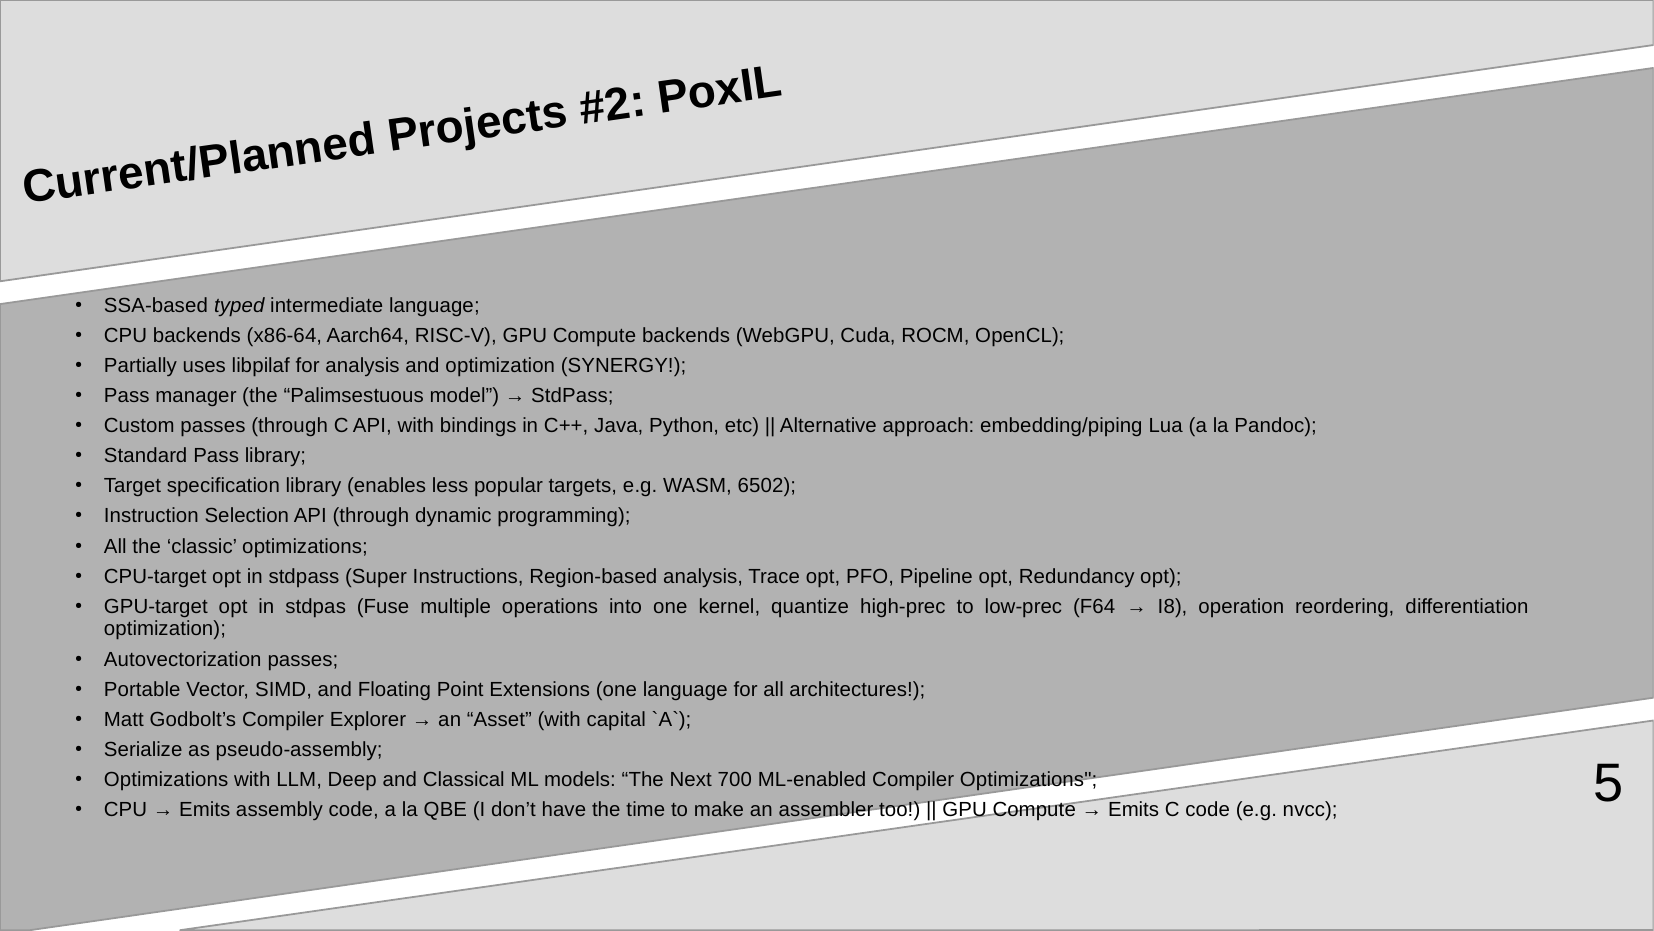

# Current/Planned Projects #2: PoxIL
SSA-based typed intermediate language;
CPU backends (x86-64, Aarch64, RISC-V), GPU Compute backends (WebGPU, Cuda, ROCM, OpenCL);
Partially uses libpilaf for analysis and optimization (SYNERGY!);
Pass manager (the “Palimsestuous model”) → StdPass;
Custom passes (through C API, with bindings in C++, Java, Python, etc) || Alternative approach: embedding/piping Lua (a la Pandoc);
Standard Pass library;
Target specification library (enables less popular targets, e.g. WASM, 6502);
Instruction Selection API (through dynamic programming);
All the ‘classic’ optimizations;
CPU-target opt in stdpass (Super Instructions, Region-based analysis, Trace opt, PFO, Pipeline opt, Redundancy opt);
GPU-target opt in stdpas (Fuse multiple operations into one kernel, quantize high-prec to low-prec (F64 → I8), operation reordering, differentiation optimization);
Autovectorization passes;
Portable Vector, SIMD, and Floating Point Extensions (one language for all architectures!);
Matt Godbolt’s Compiler Explorer → an “Asset” (with capital `A`);
Serialize as pseudo-assembly;
Optimizations with LLM, Deep and Classical ML models: “The Next 700 ML-enabled Compiler Optimizations";
CPU → Emits assembly code, a la QBE (I don’t have the time to make an assembler too!) || GPU Compute → Emits C code (e.g. nvcc);
5